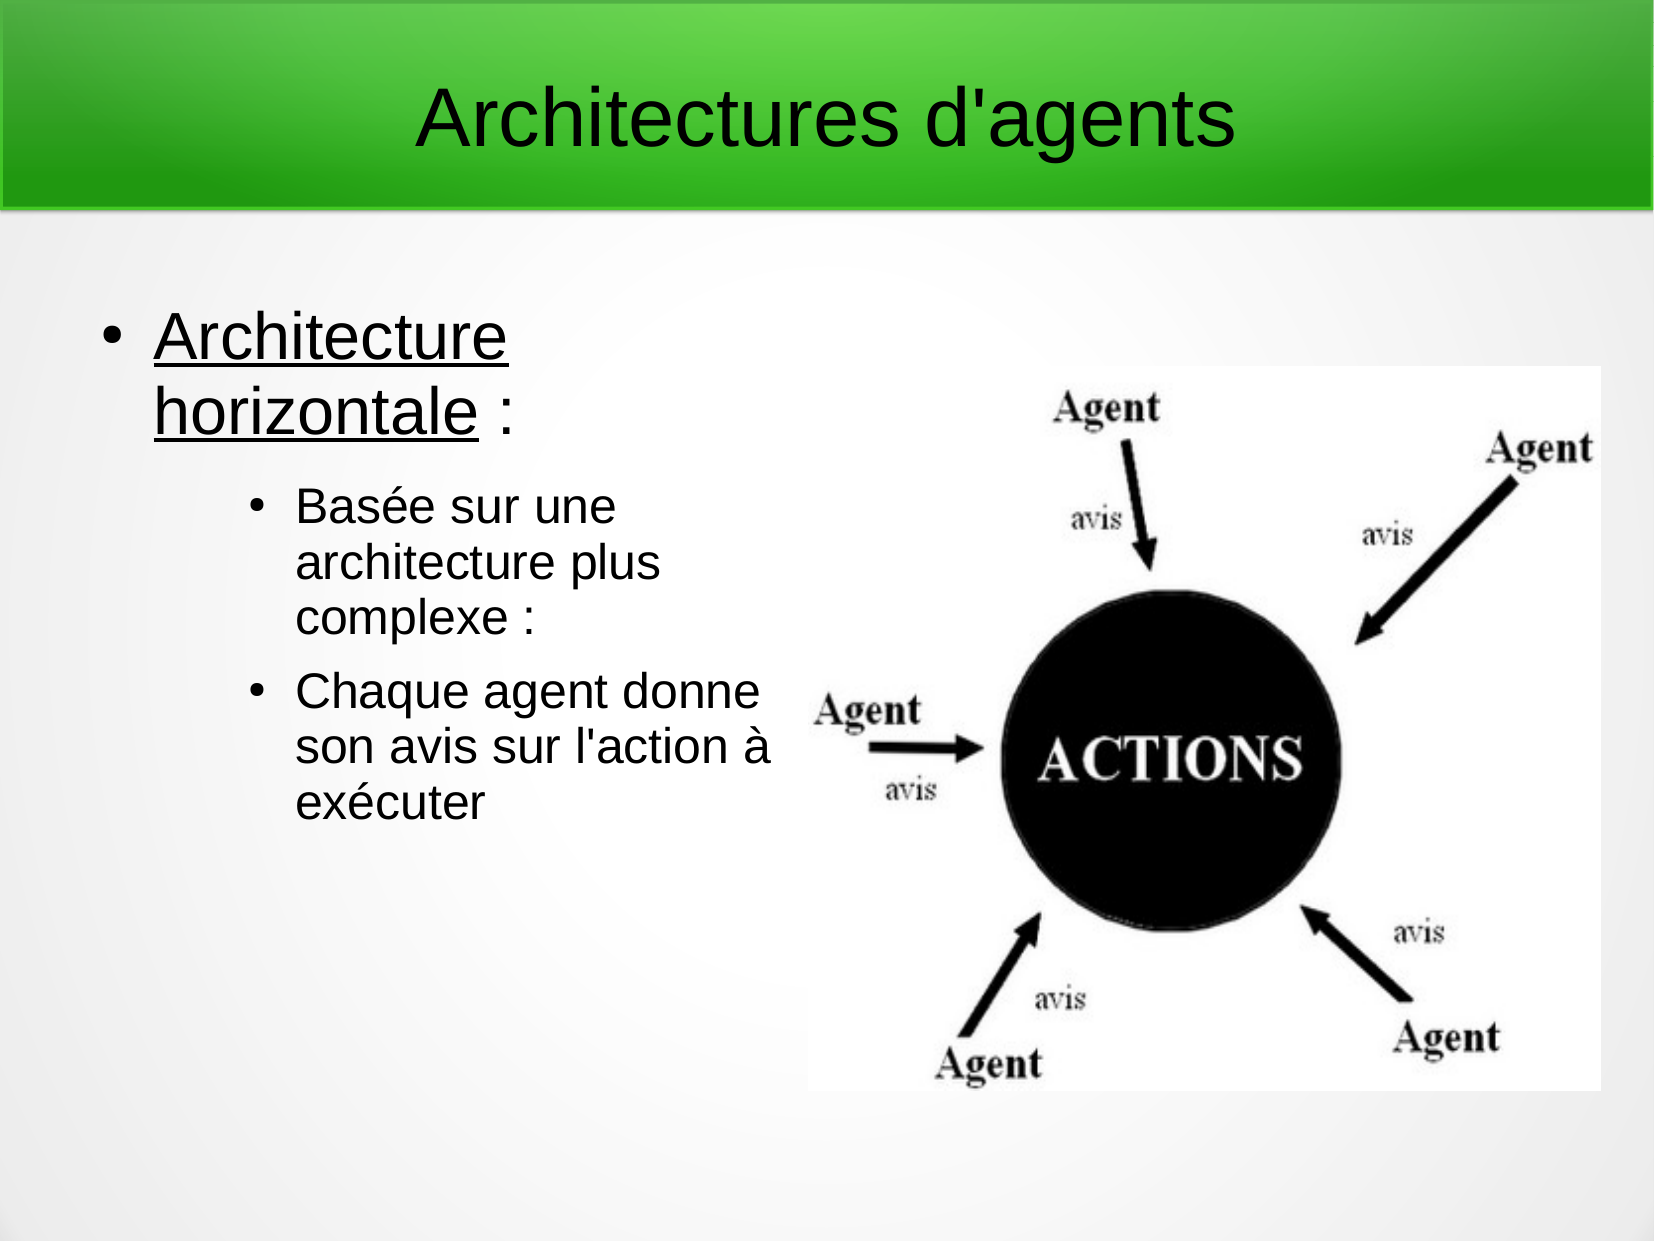

# Architectures d'agents
Architecture horizontale :
Basée sur une architecture plus complexe :
Chaque agent donne son avis sur l'action à exécuter